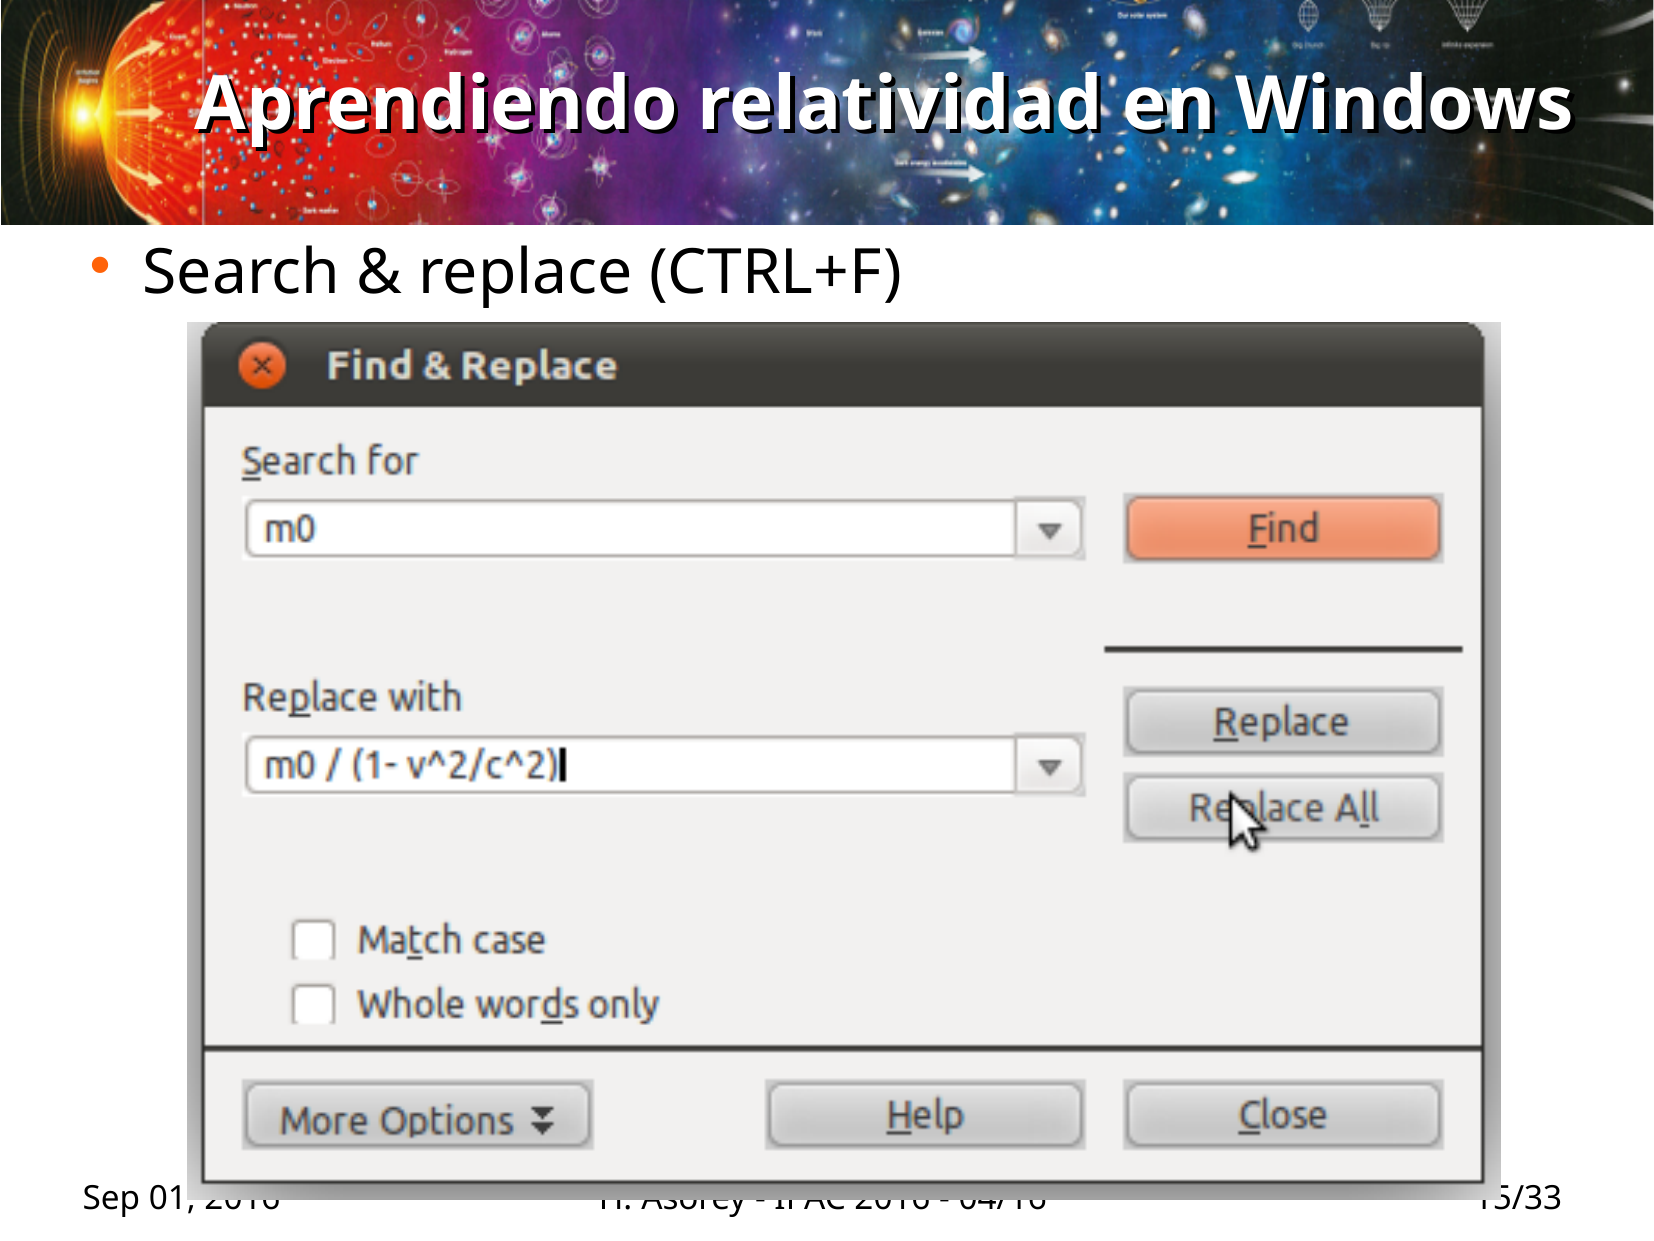

# Aprendiendo relatividad en Windows
Search & replace (CTRL+F)
Sep 01, 2016
H. Asorey - IPAC 2016 - 04/16
15